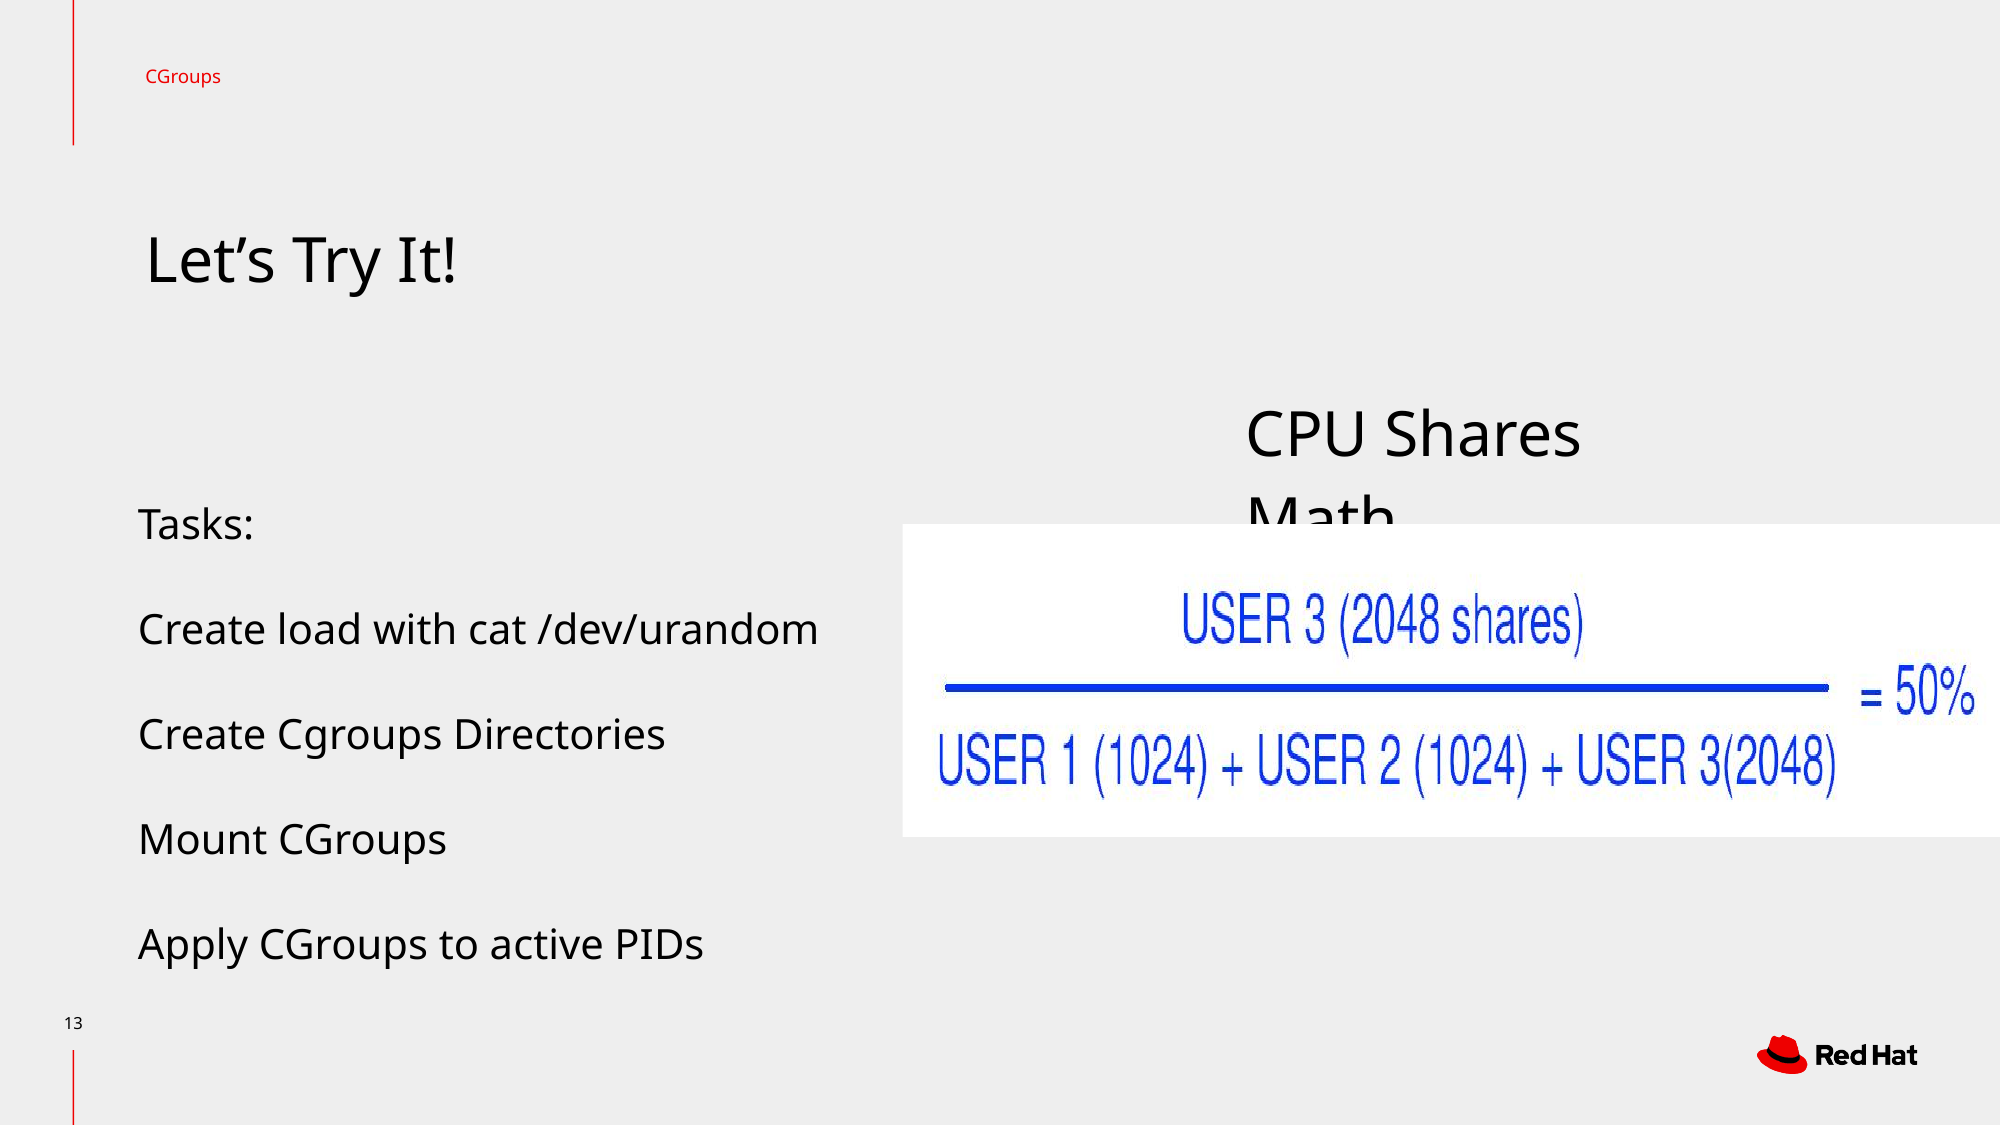

# CGroups
Let’s Try It!
CPU Shares Math
Tasks:
Create load with cat /dev/urandom
Create Cgroups Directories
Mount CGroups
Apply CGroups to active PIDs